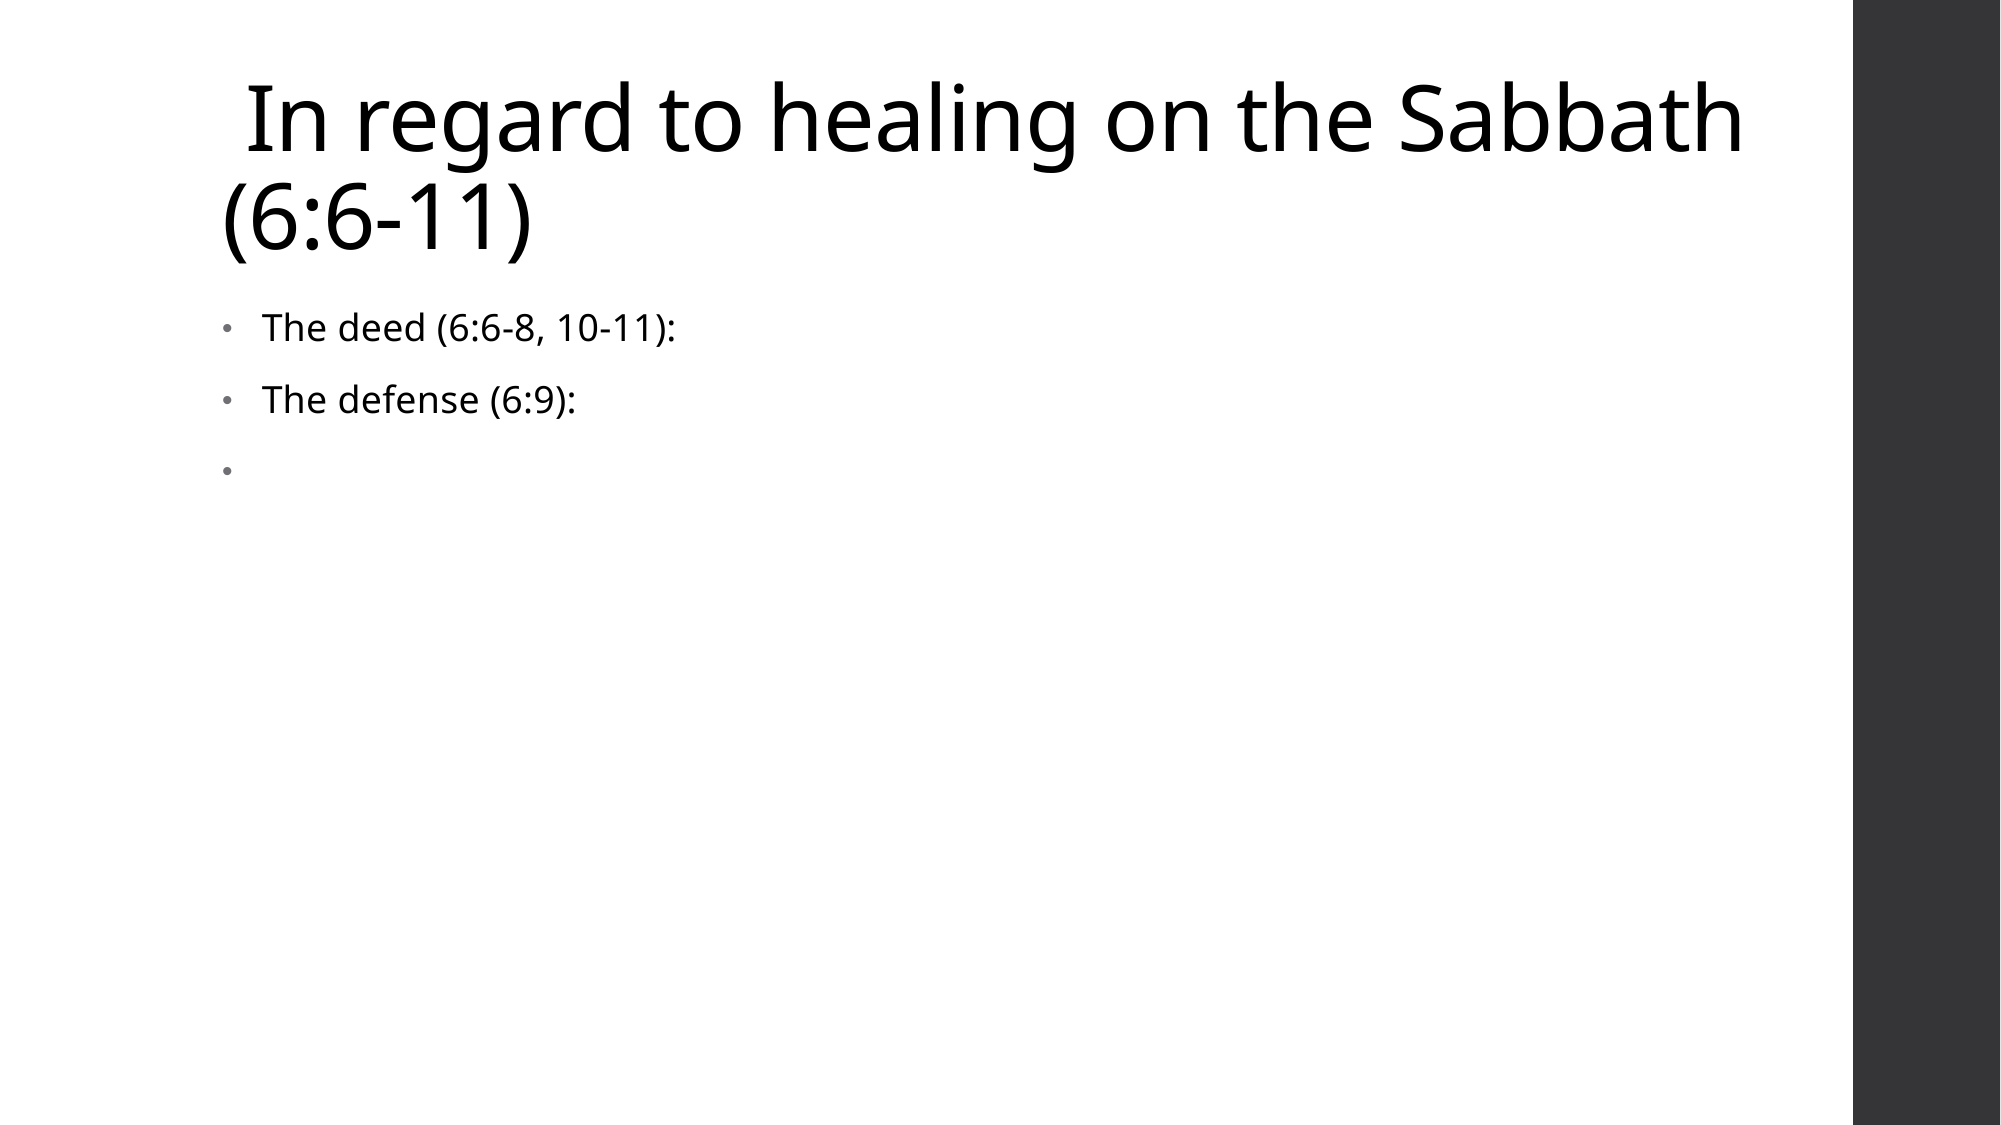

# In regard to healing on the Sabbath (6:6-11)
 The deed (6:6-8, 10-11):
 The defense (6:9):